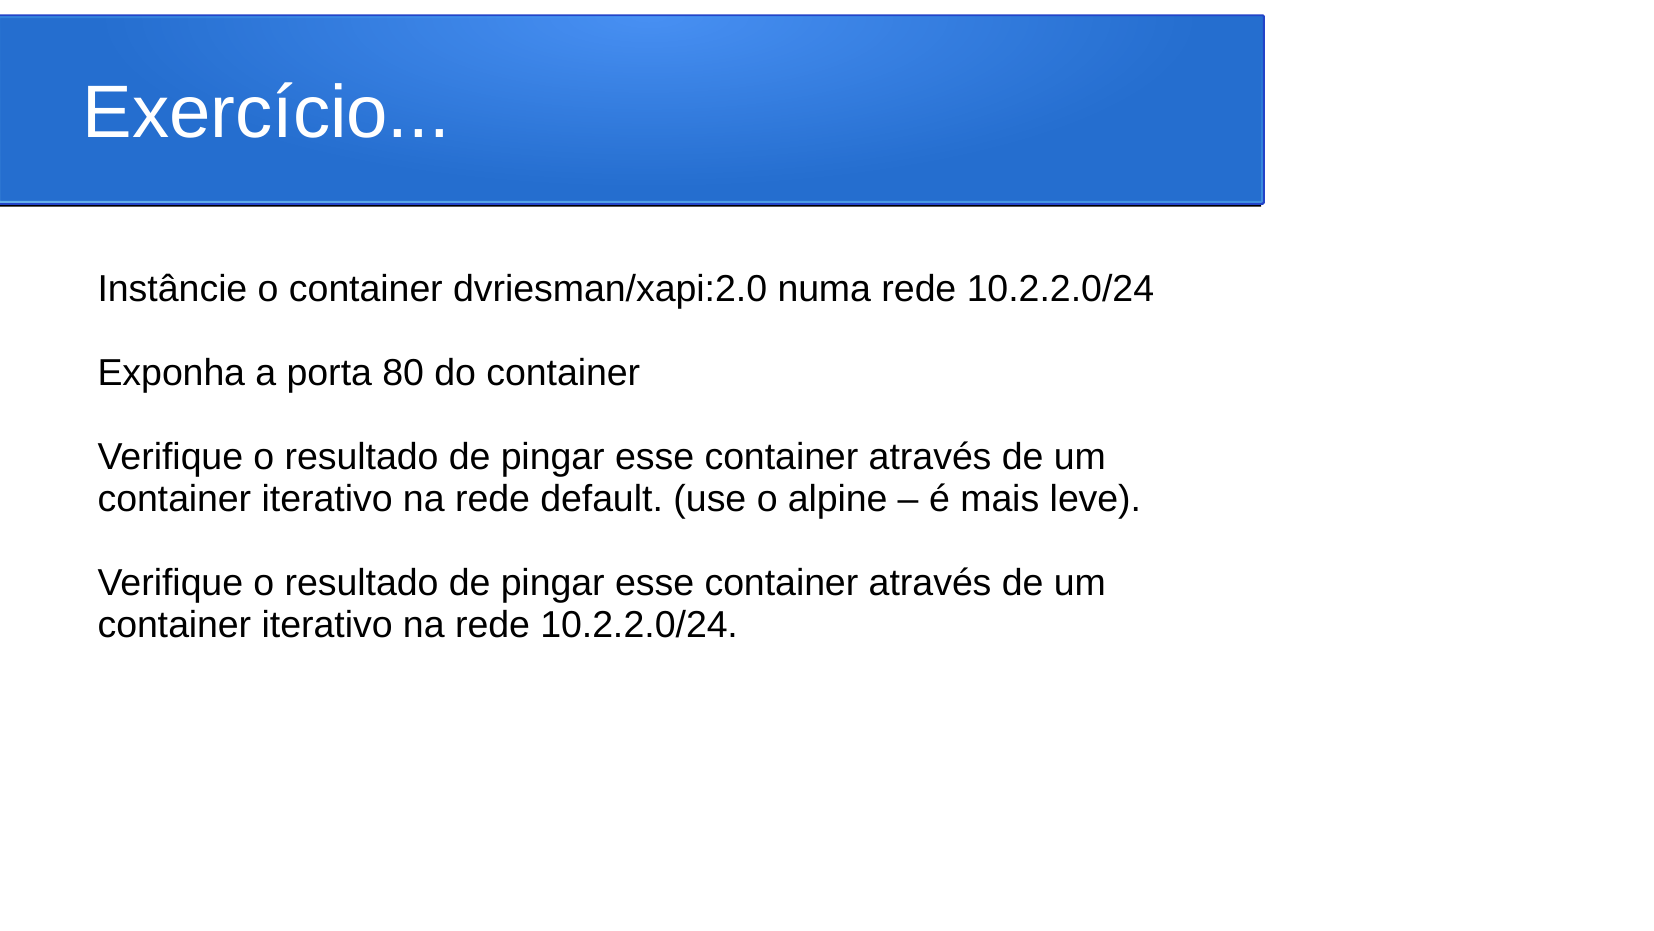

# Exercício...
Instâncie o container dvriesman/xapi:2.0 numa rede 10.2.2.0/24
Exponha a porta 80 do container
Verifique o resultado de pingar esse container através de um container iterativo na rede default. (use o alpine – é mais leve).
Verifique o resultado de pingar esse container através de um container iterativo na rede 10.2.2.0/24.